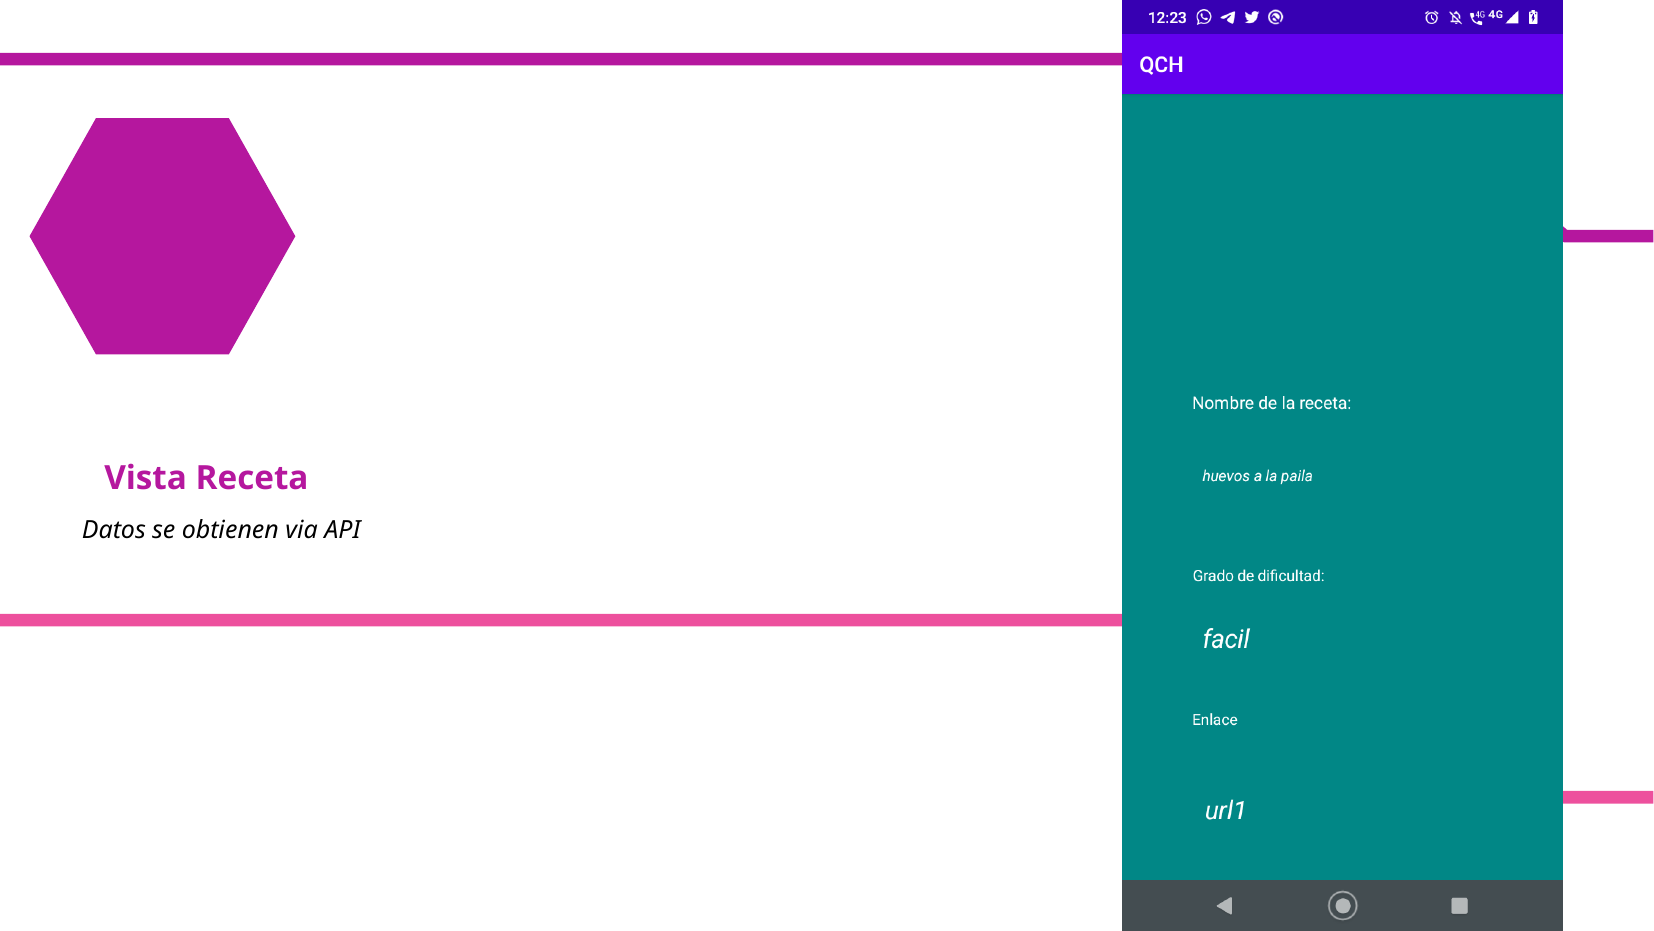

Vista Receta
Datos se obtienen via API